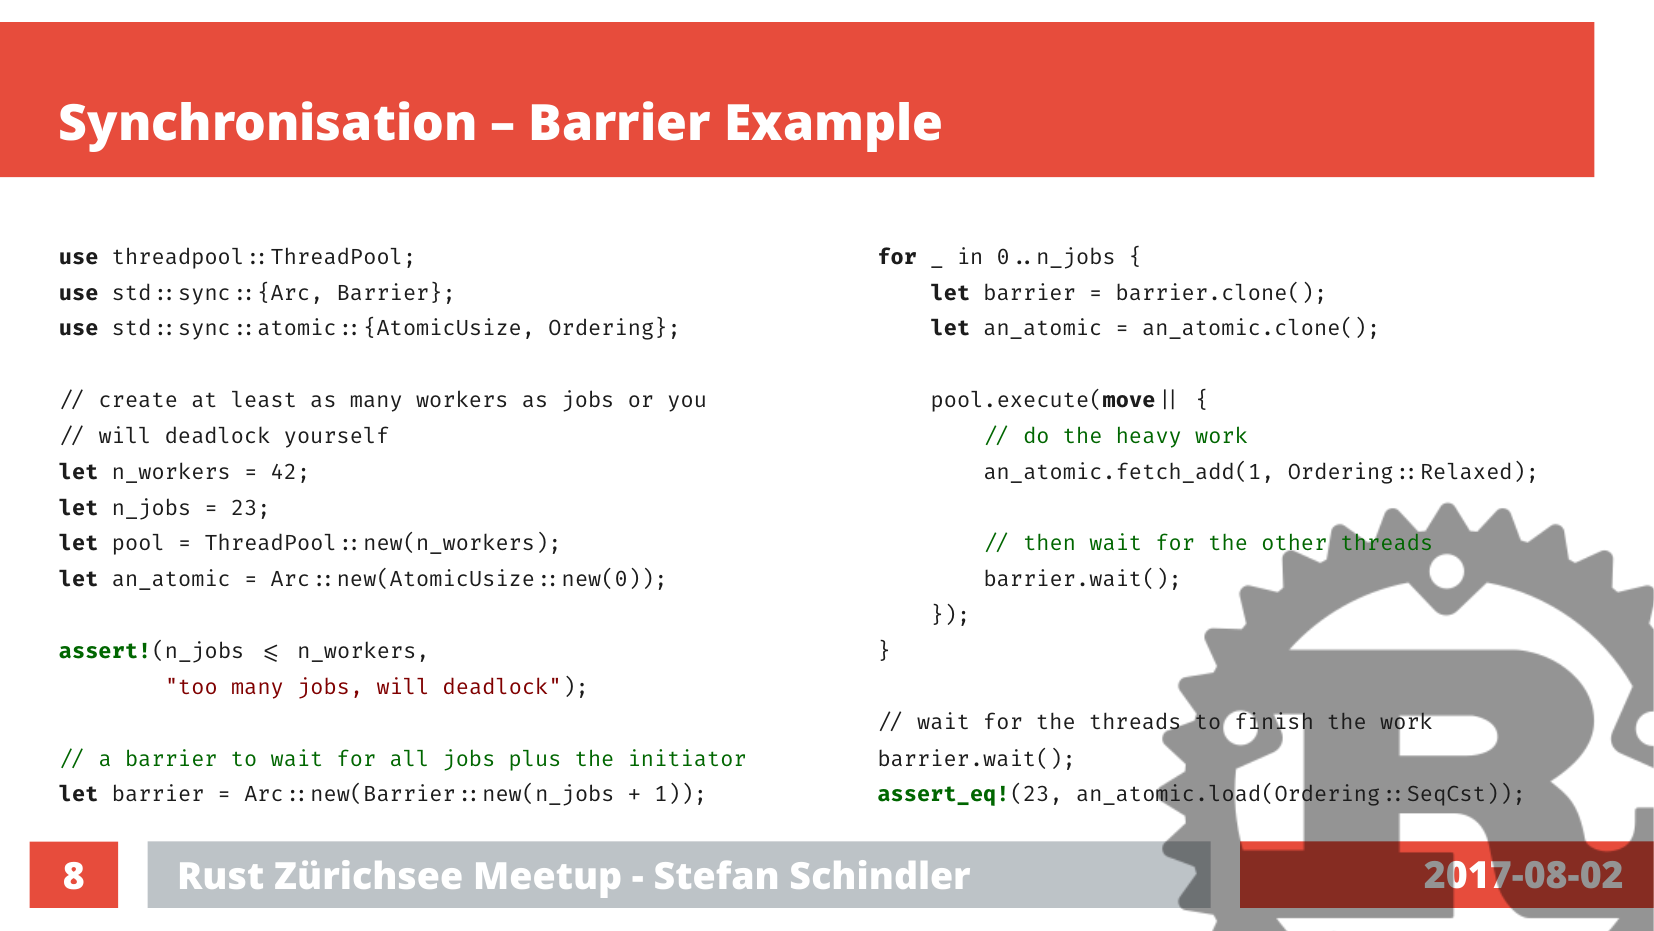

# Synchronisation – Barrier Example
use threadpool::ThreadPool;
use std::sync::{Arc, Barrier};
use std::sync::atomic::{AtomicUsize, Ordering};
// create at least as many workers as jobs or you
// will deadlock yourself
let n_workers = 42;
let n_jobs = 23;
let pool = ThreadPool::new(n_workers);
let an_atomic = Arc::new(AtomicUsize::new(0));
assert!(n_jobs <= n_workers,
 "too many jobs, will deadlock");
// a barrier to wait for all jobs plus the initiator
let barrier = Arc::new(Barrier::new(n_jobs + 1));
for _ in 0..n_jobs {
 let barrier = barrier.clone();
 let an_atomic = an_atomic.clone();
 pool.execute(move|| {
 // do the heavy work
 an_atomic.fetch_add(1, Ordering::Relaxed);
 // then wait for the other threads
 barrier.wait();
 });
}
// wait for the threads to finish the work
barrier.wait();
assert_eq!(23, an_atomic.load(Ordering::SeqCst));
8
Rust Zürichsee Meetup - Stefan Schindler
2017-08-02